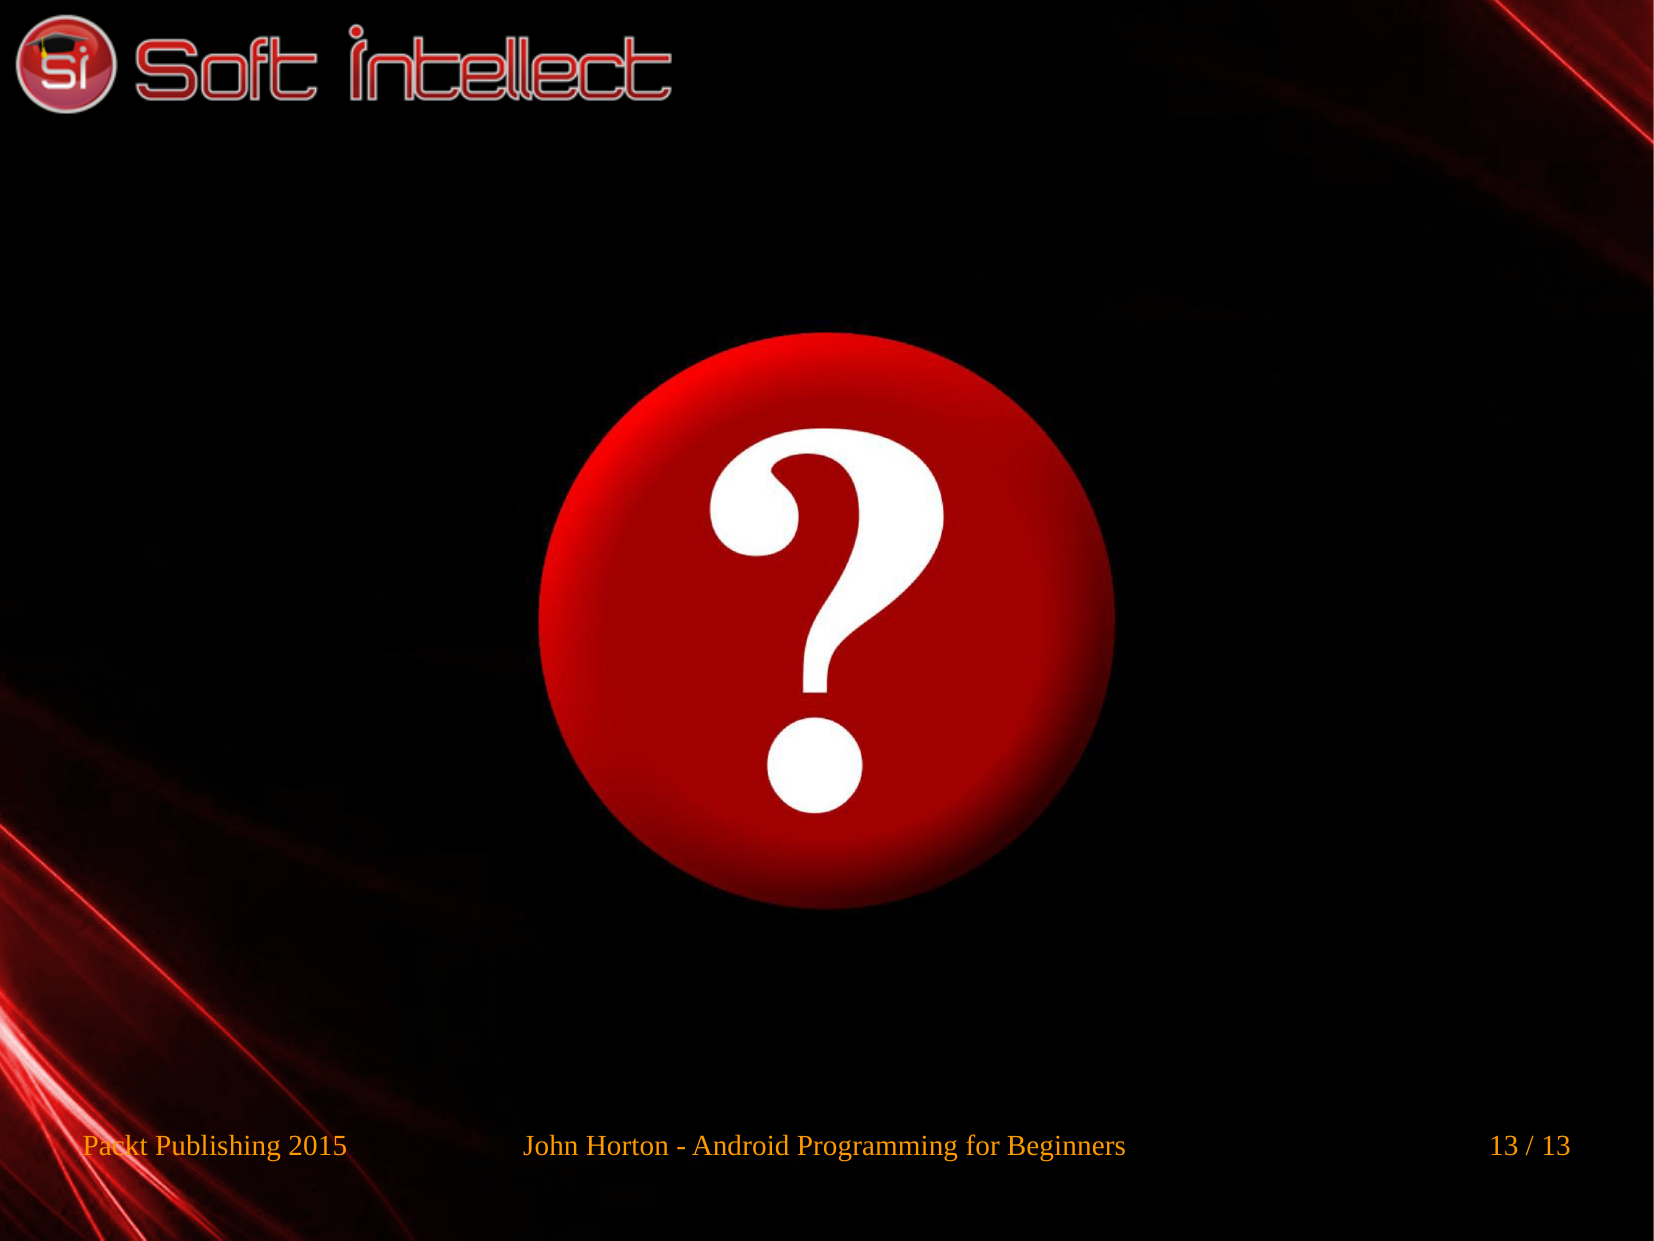

Packt Publishing 2015
John Horton - Android Programming for Beginners
13